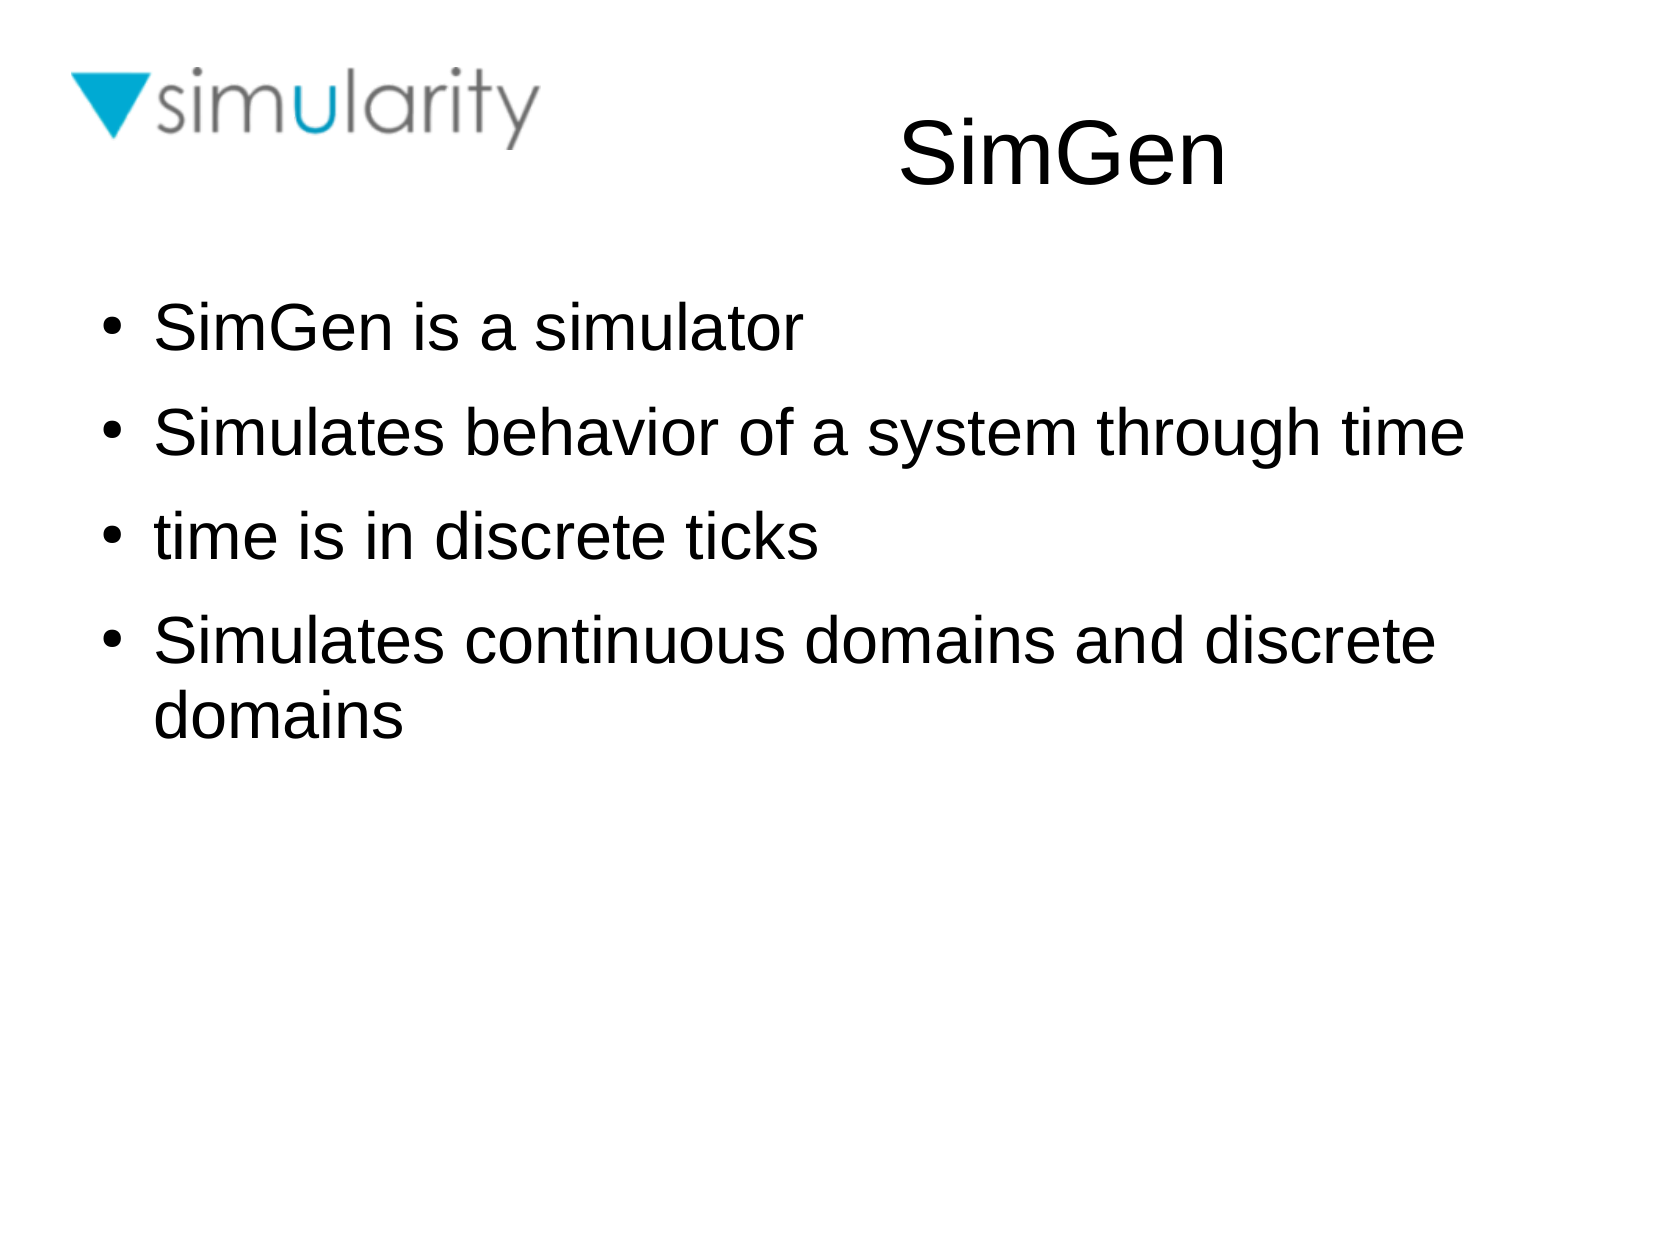

# SimGen
SimGen is a simulator
Simulates behavior of a system through time
time is in discrete ticks
Simulates continuous domains and discrete domains